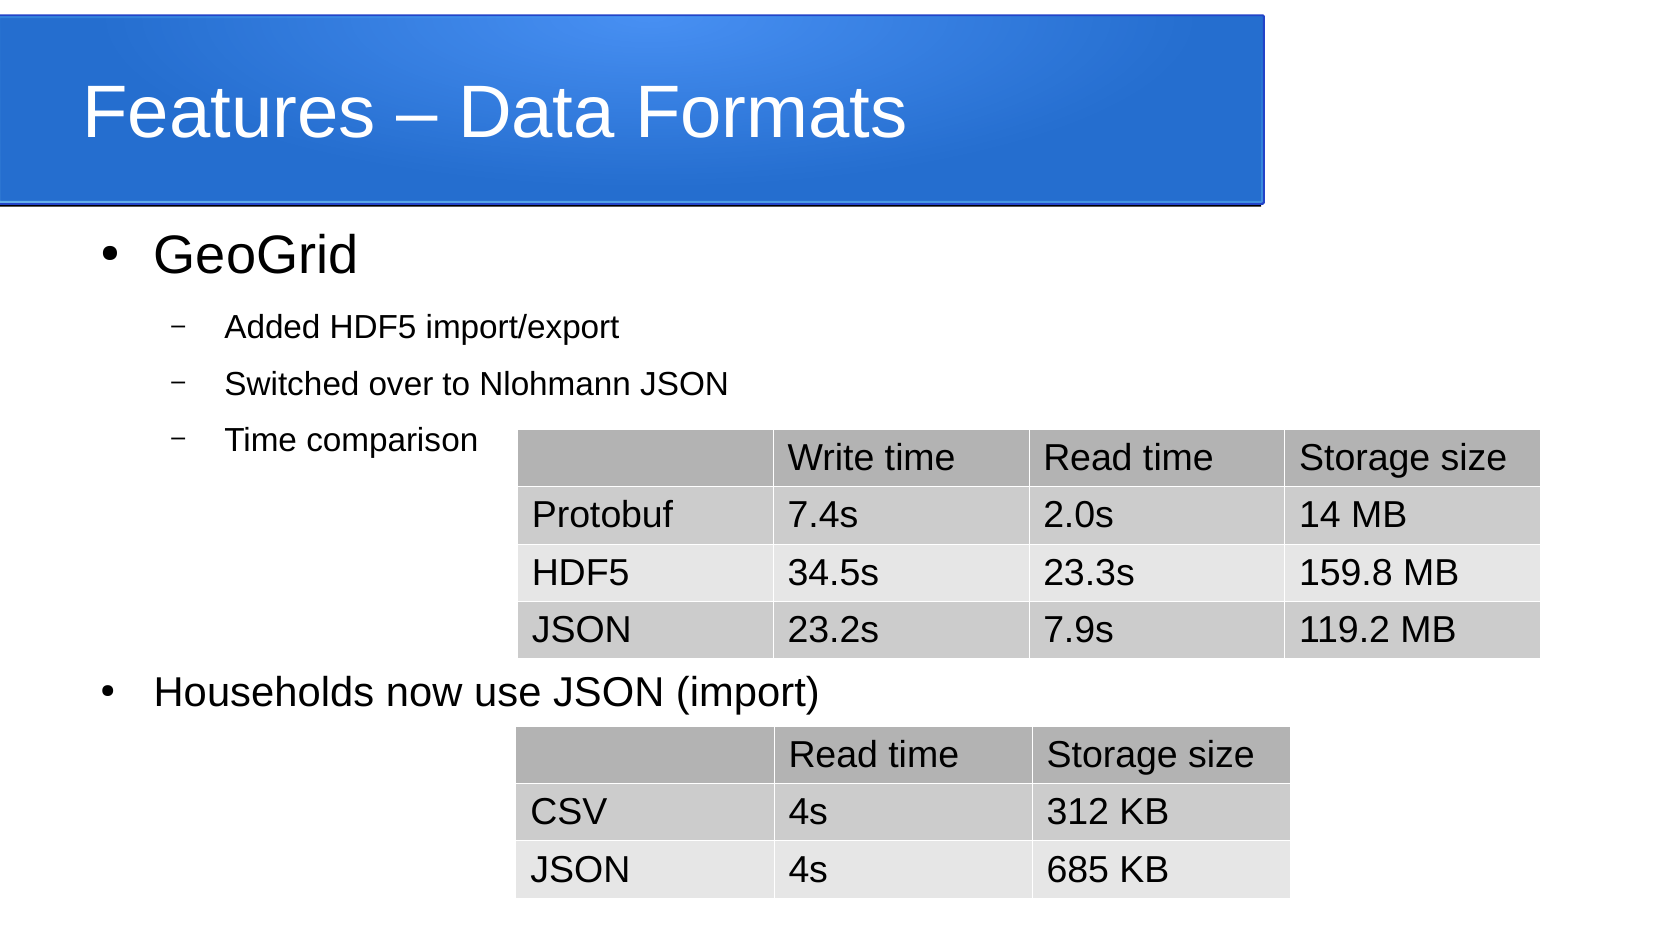

# Features – Data Formats
GeoGrid
Added HDF5 import/export
Switched over to Nlohmann JSON
Time comparison
Households now use JSON (import)
| | Write time | Read time | Storage size |
| --- | --- | --- | --- |
| Protobuf | 7.4s | 2.0s | 14 MB |
| HDF5 | 34.5s | 23.3s | 159.8 MB |
| JSON | 23.2s | 7.9s | 119.2 MB |
| | Read time | Storage size |
| --- | --- | --- |
| CSV | 4s | 312 KB |
| JSON | 4s | 685 KB |